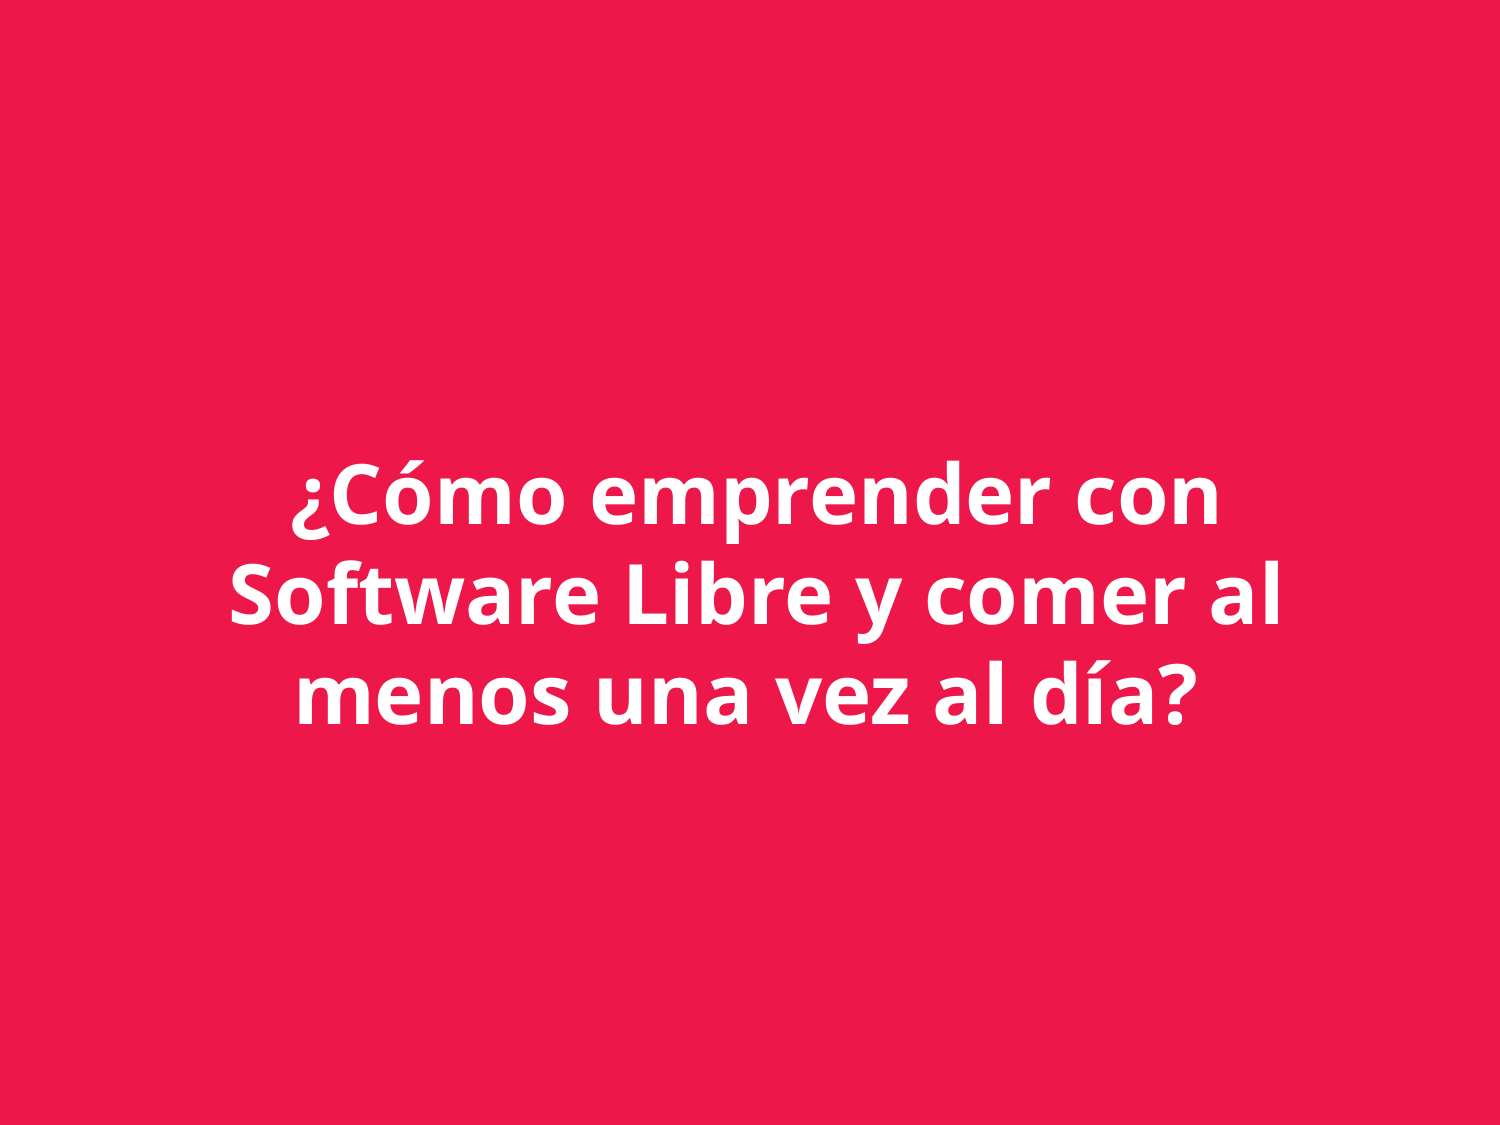

# ¿Cómo emprender con Software Libre y comer al menos una vez al día?